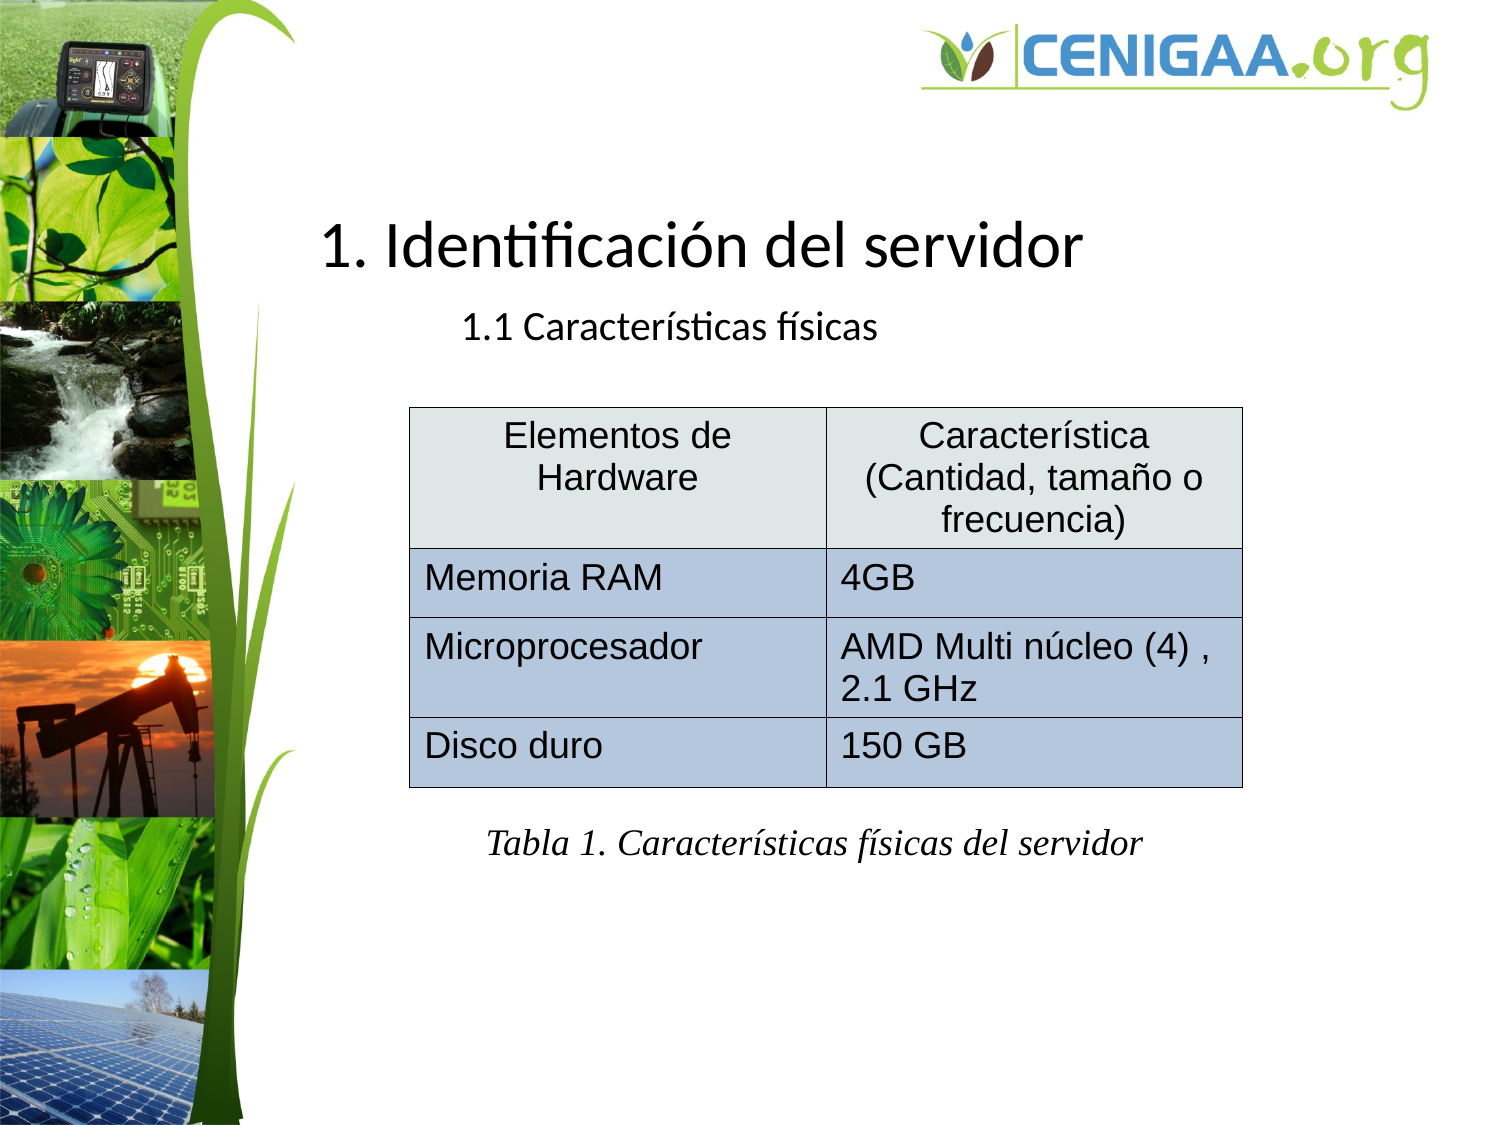

# 1. Identificación del servidor
1.1 Características físicas
| Elementos de Hardware | Característica (Cantidad, tamaño o frecuencia) |
| --- | --- |
| Memoria RAM | 4GB |
| Microprocesador | AMD Multi núcleo (4) , 2.1 GHz |
| Disco duro | 150 GB |
Tabla 1. Características físicas del servidor